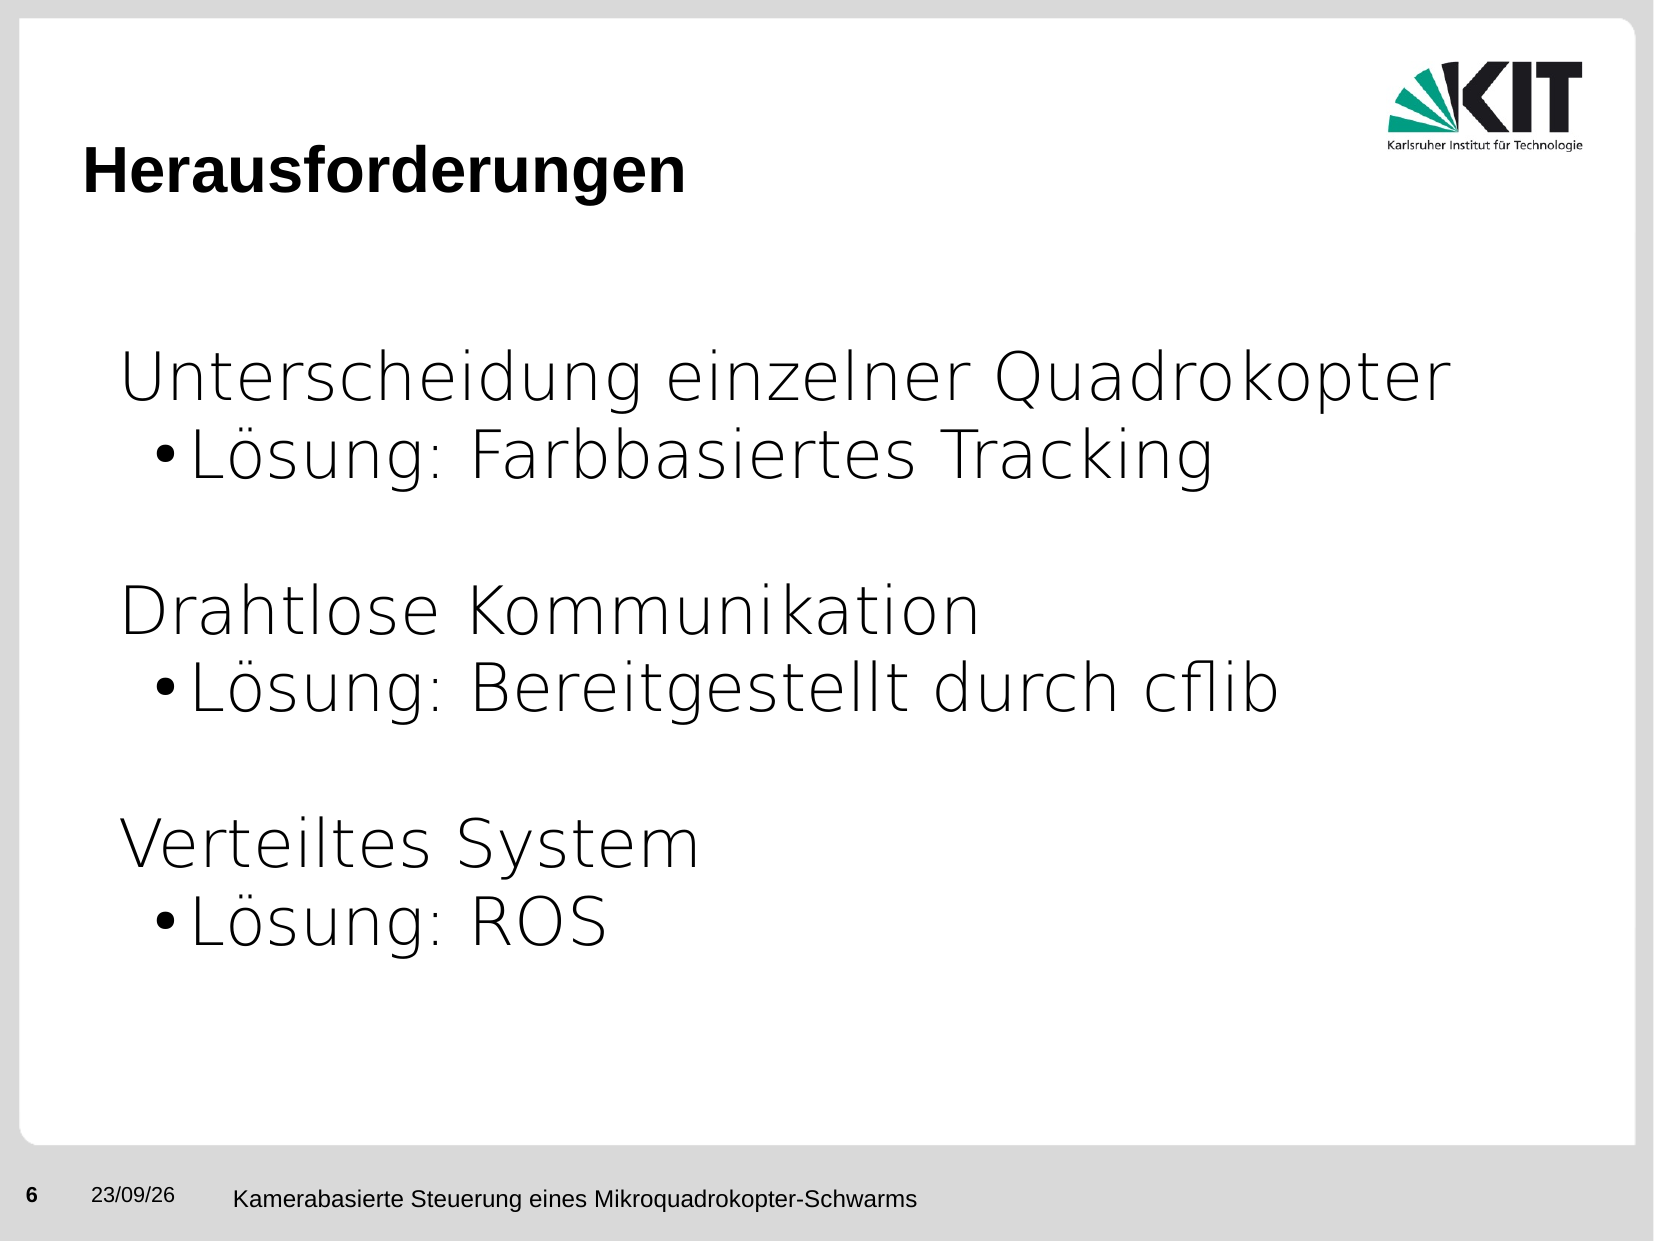

# Herausforderungen
Unterscheidung einzelner Quadrokopter
Lösung: Farbbasiertes Tracking
Drahtlose Kommunikation
Lösung: Bereitgestellt durch cflib
Verteiltes System
Lösung: ROS